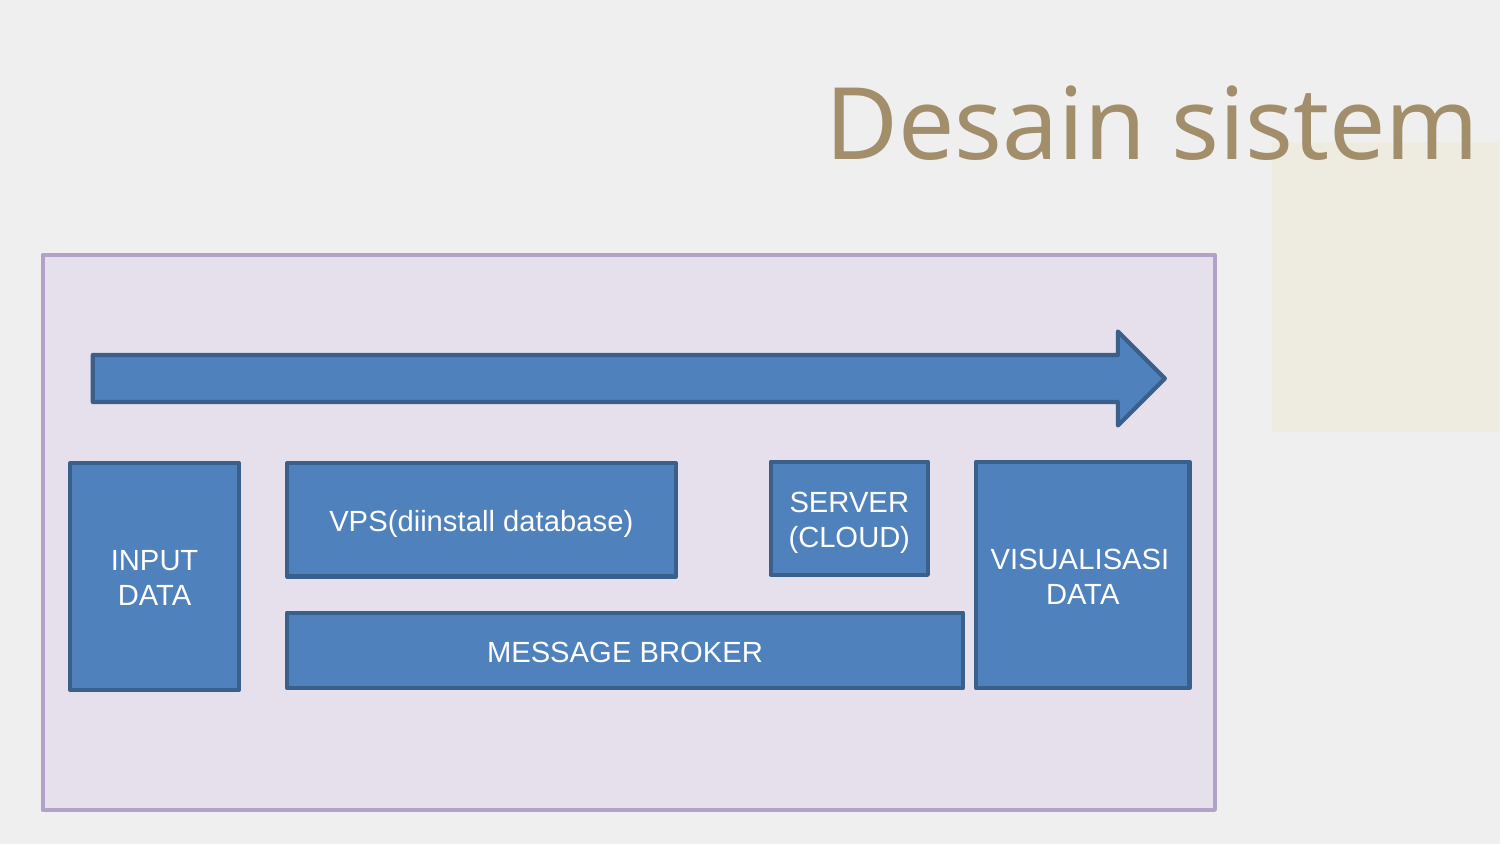

Desain sistem
SERVER
(CLOUD)
VISUALISASI
DATA
INPUT
DATA
VPS(diinstall database)
MESSAGE BROKER